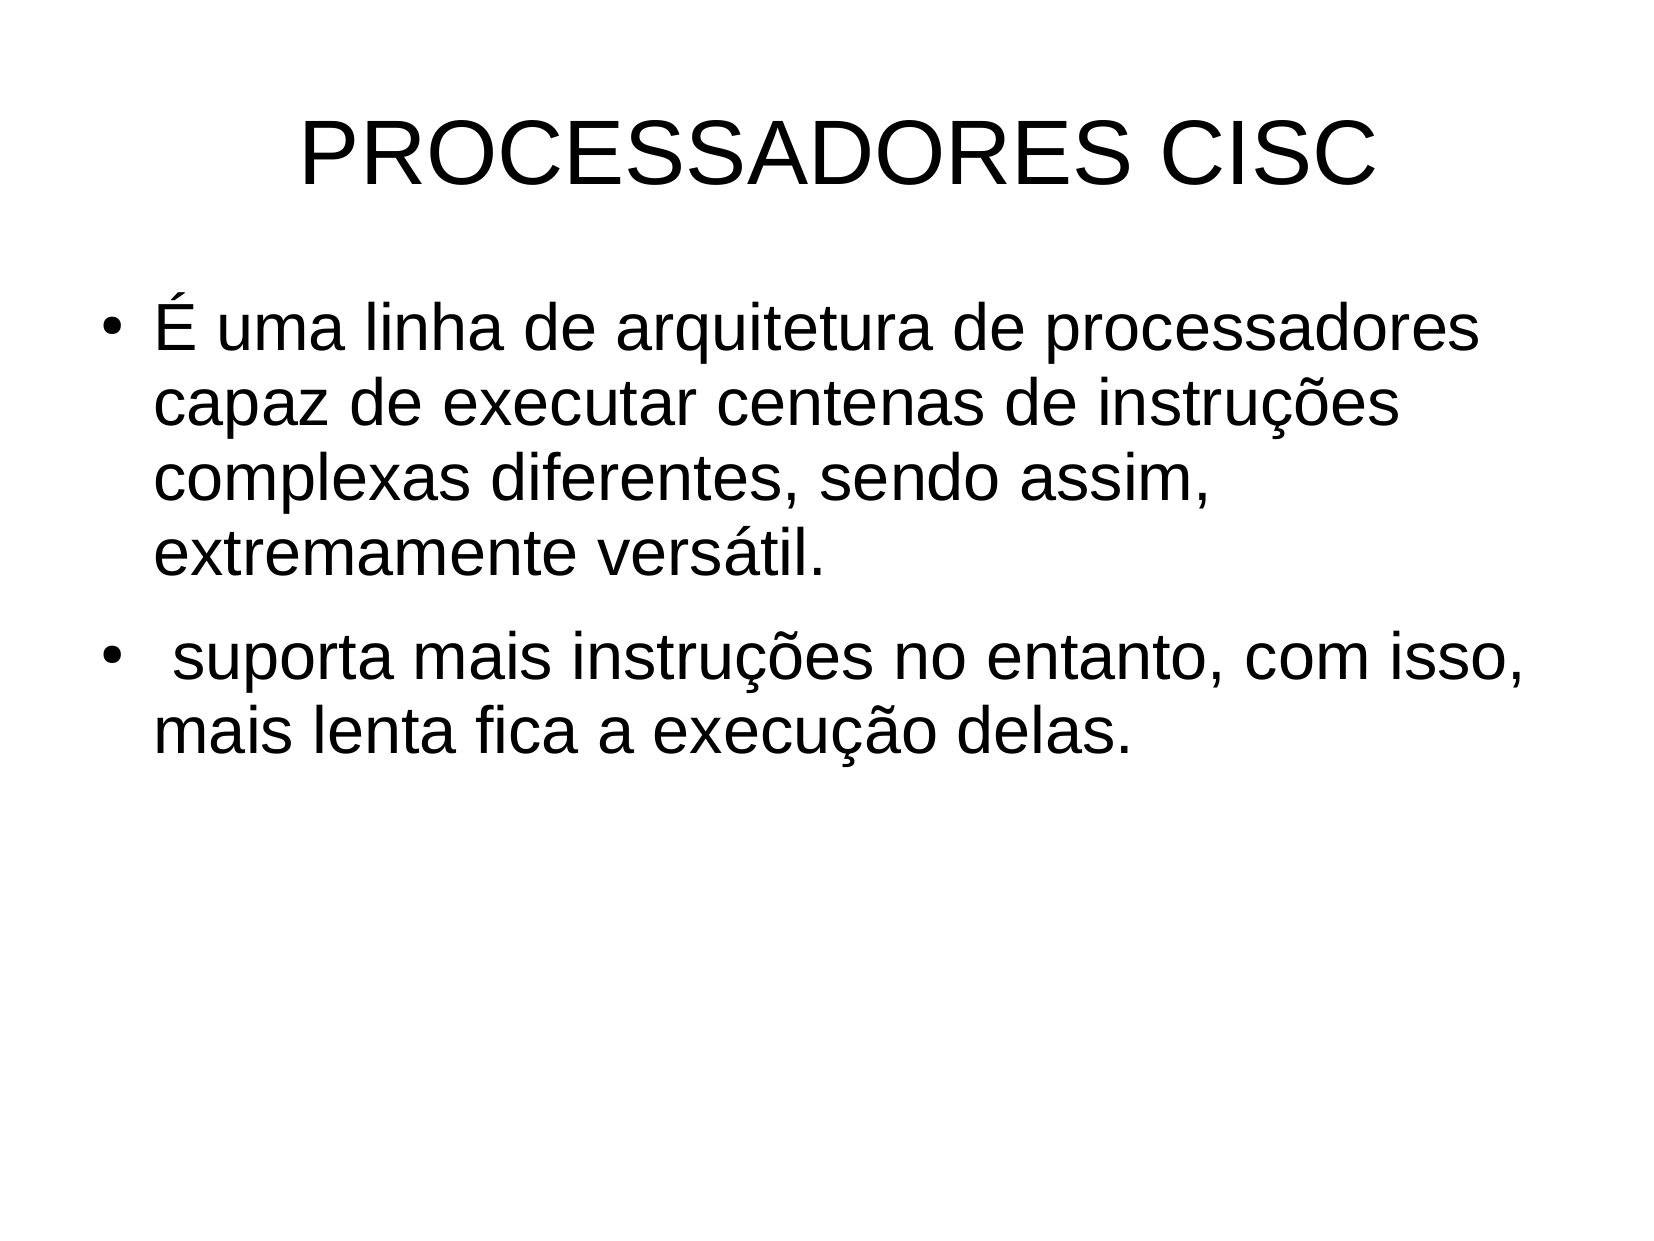

# PROCESSADORES CISC
É uma linha de arquitetura de processadores capaz de executar centenas de instruções complexas diferentes, sendo assim, extremamente versátil.
 suporta mais instruções no entanto, com isso, mais lenta fica a execução delas.